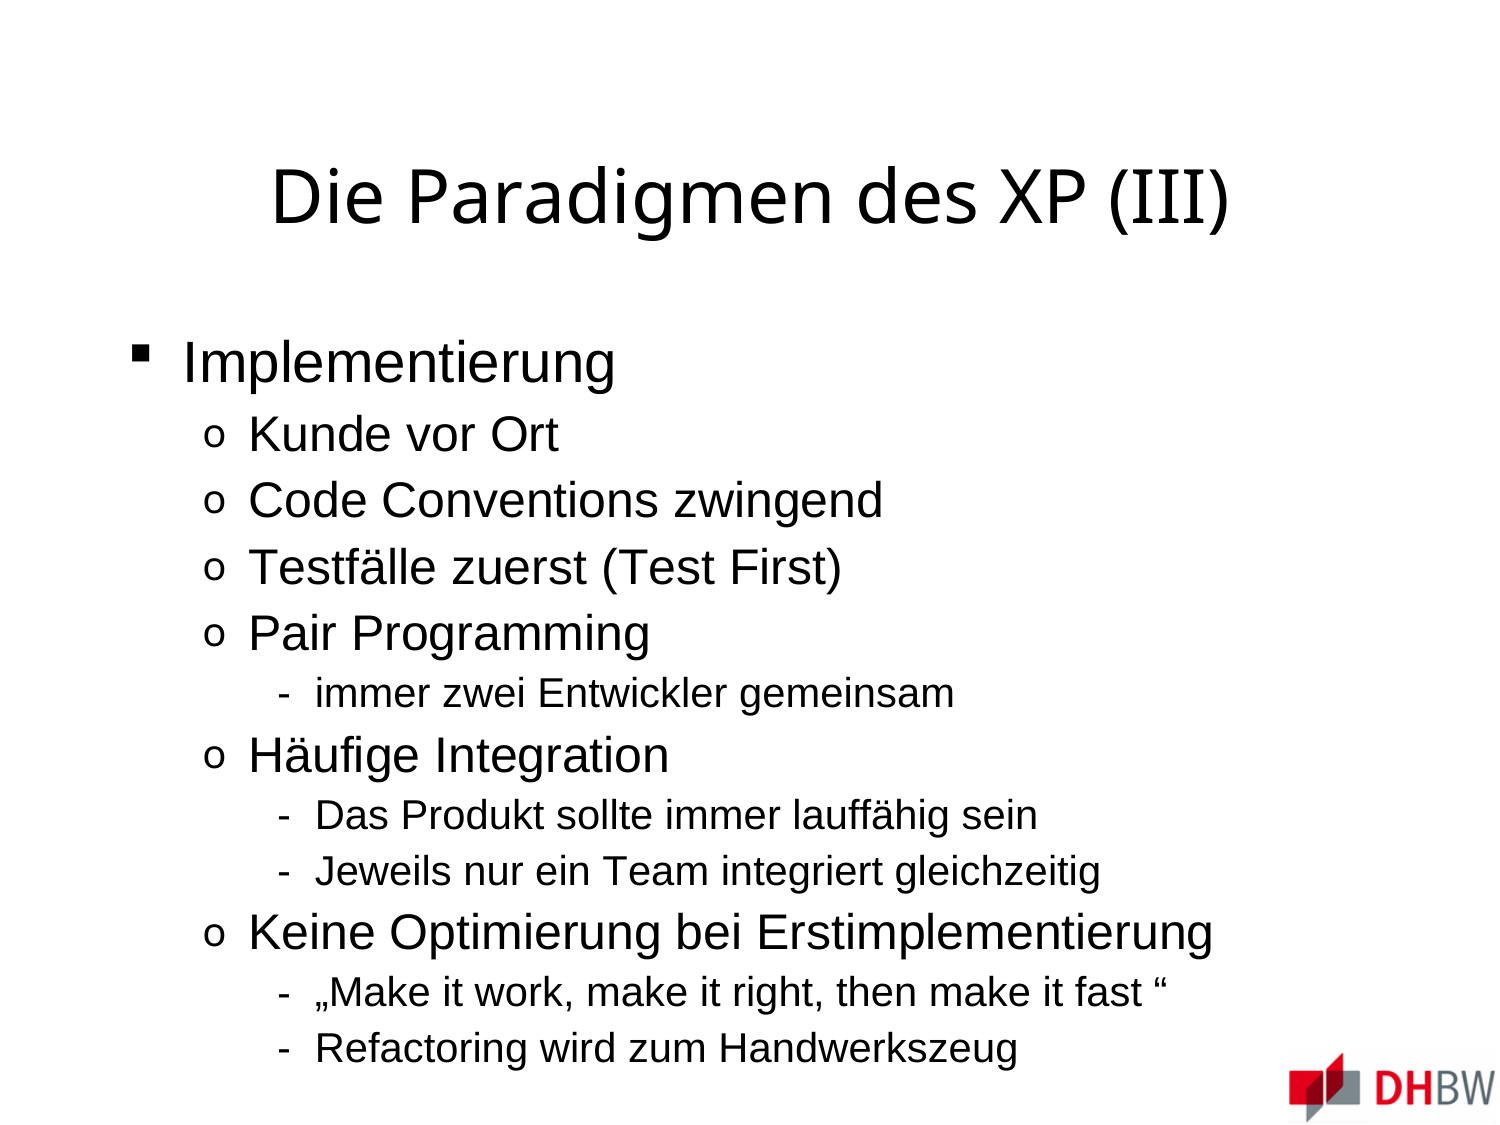

# Die Paradigmen des XP (III)
Implementierung
Kunde vor Ort
Code Conventions zwingend
Testfälle zuerst (Test First)
Pair Programming
immer zwei Entwickler gemeinsam
Häufige Integration
Das Produkt sollte immer lauffähig sein
Jeweils nur ein Team integriert gleichzeitig
Keine Optimierung bei Erstimplementierung
„Make it work, make it right, then make it fast “
Refactoring wird zum Handwerkszeug